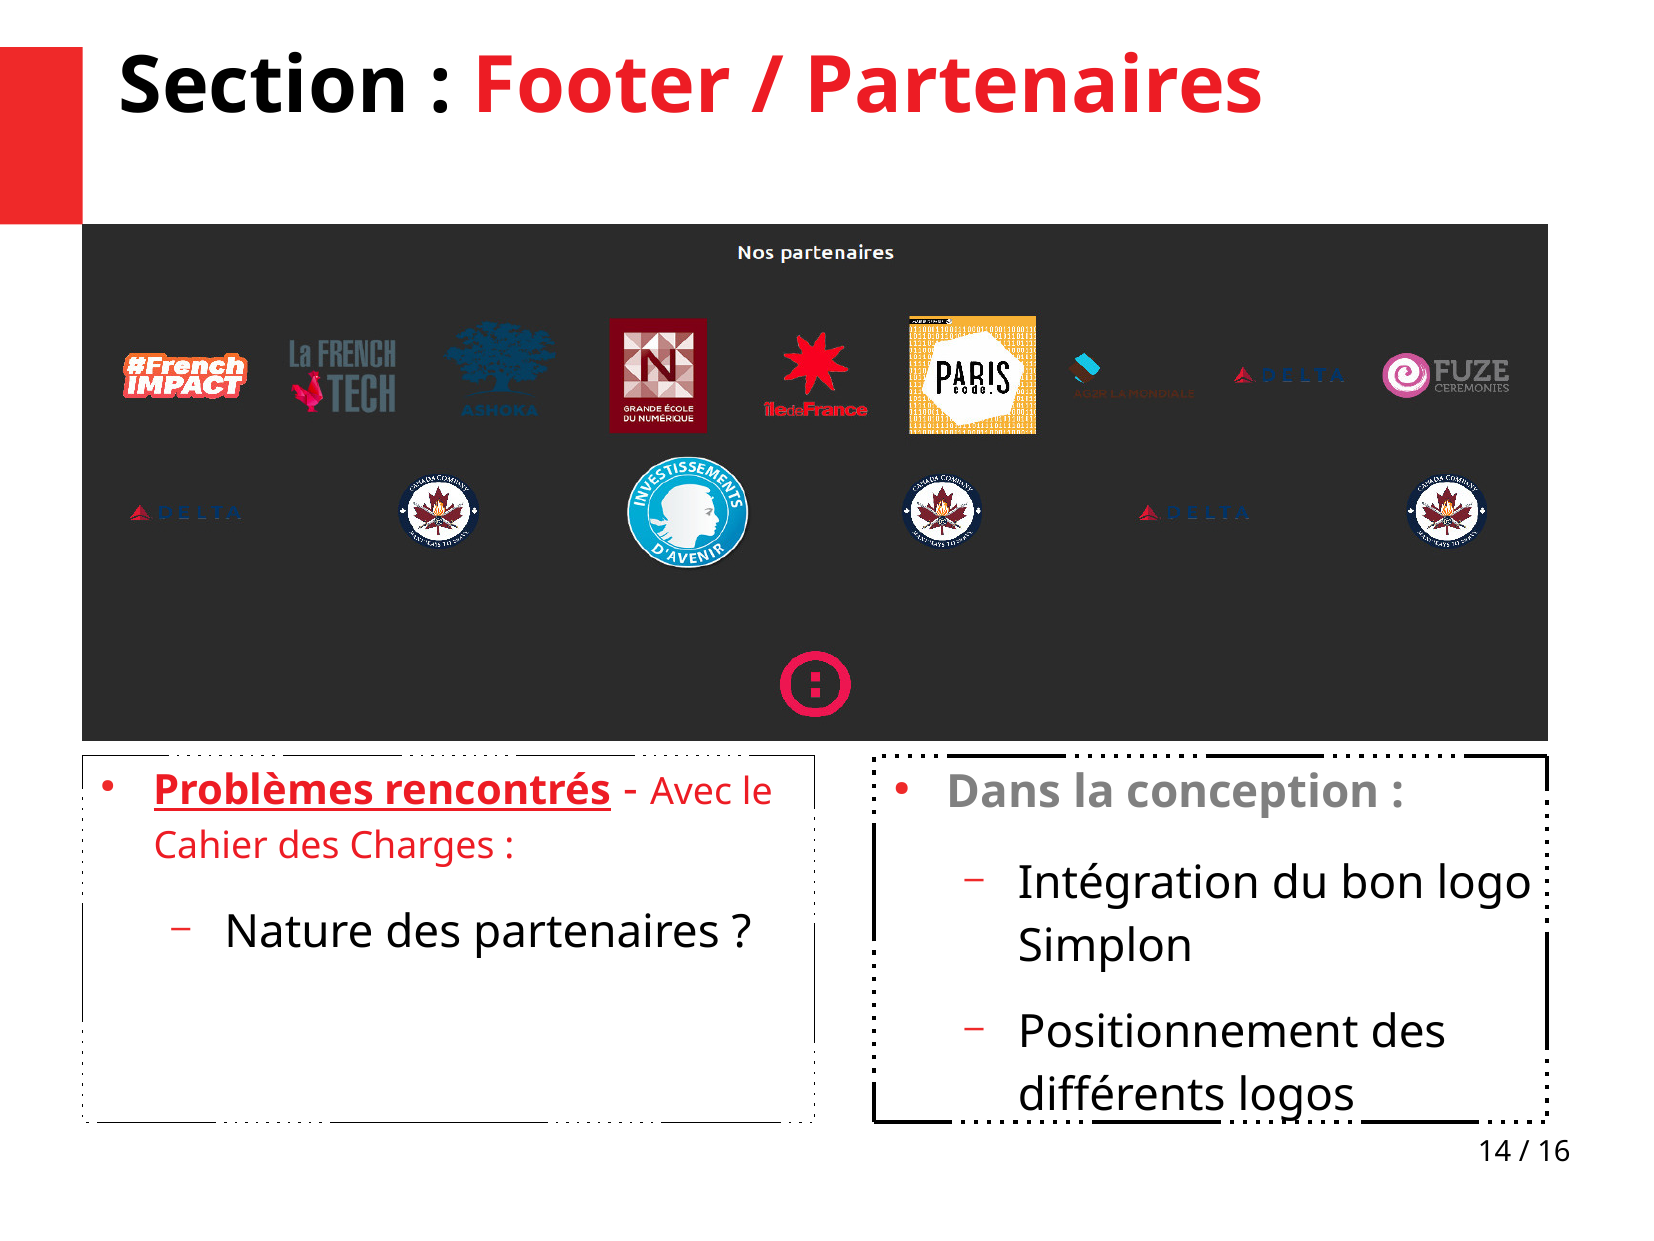

# Section : Footer / Partenaires
Problèmes rencontrés - Avec le Cahier des Charges :
Nature des partenaires ?
Dans la conception :
Intégration du bon logo Simplon
Positionnement des différents logos
14